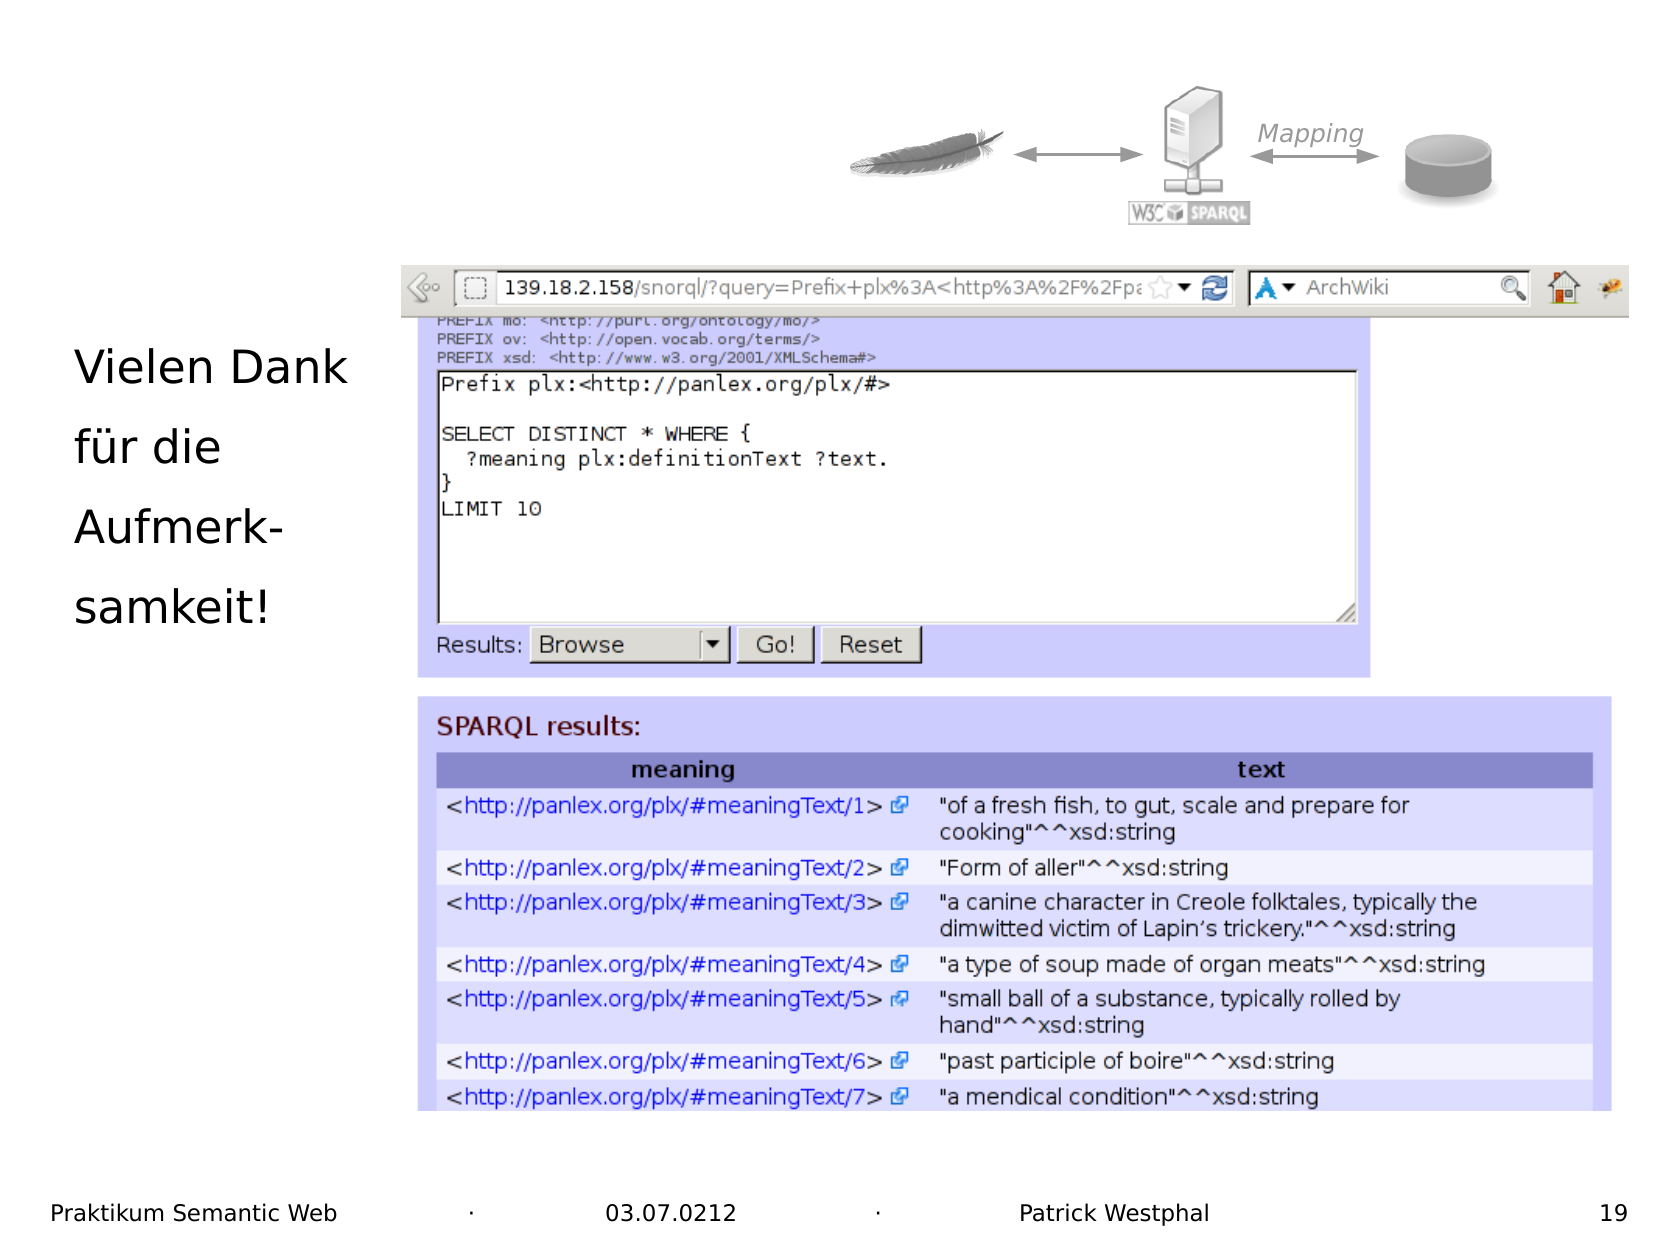

Mapping
Vielen Dank
für die
Aufmerk-
samkeit!
Praktikum Semantic Web · 03.07.0212 · Patrick Westphal